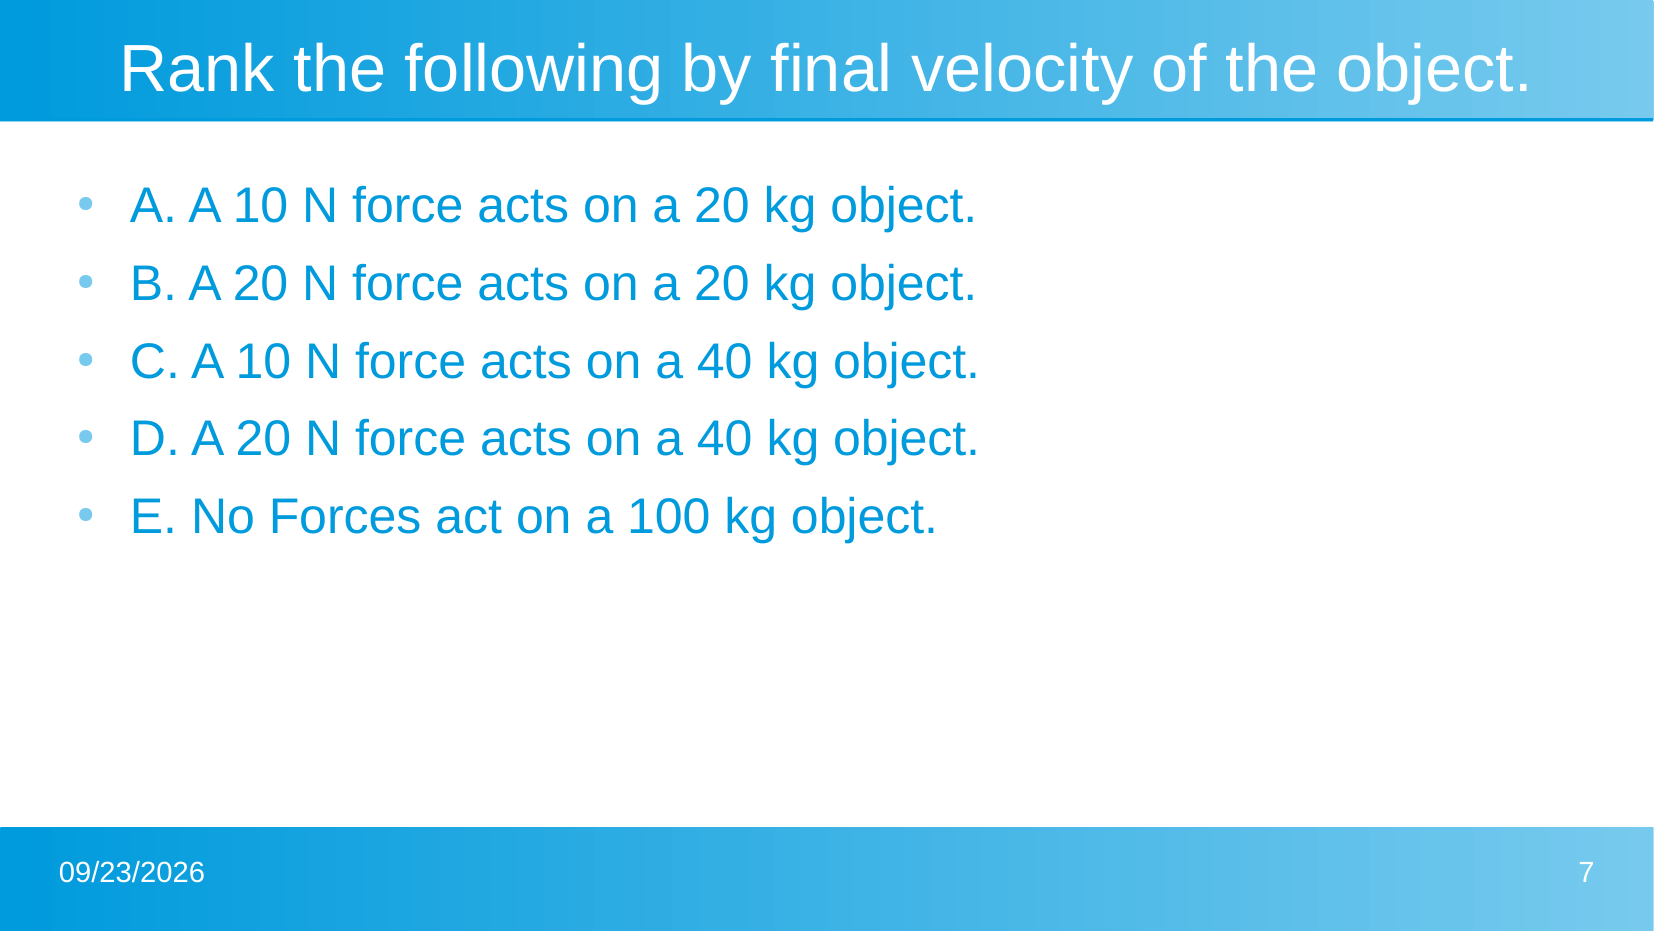

# Rank the following by final velocity of the object.
A. A 10 N force acts on a 20 kg object.
B. A 20 N force acts on a 20 kg object.
C. A 10 N force acts on a 40 kg object.
D. A 20 N force acts on a 40 kg object.
E. No Forces act on a 100 kg object.
7